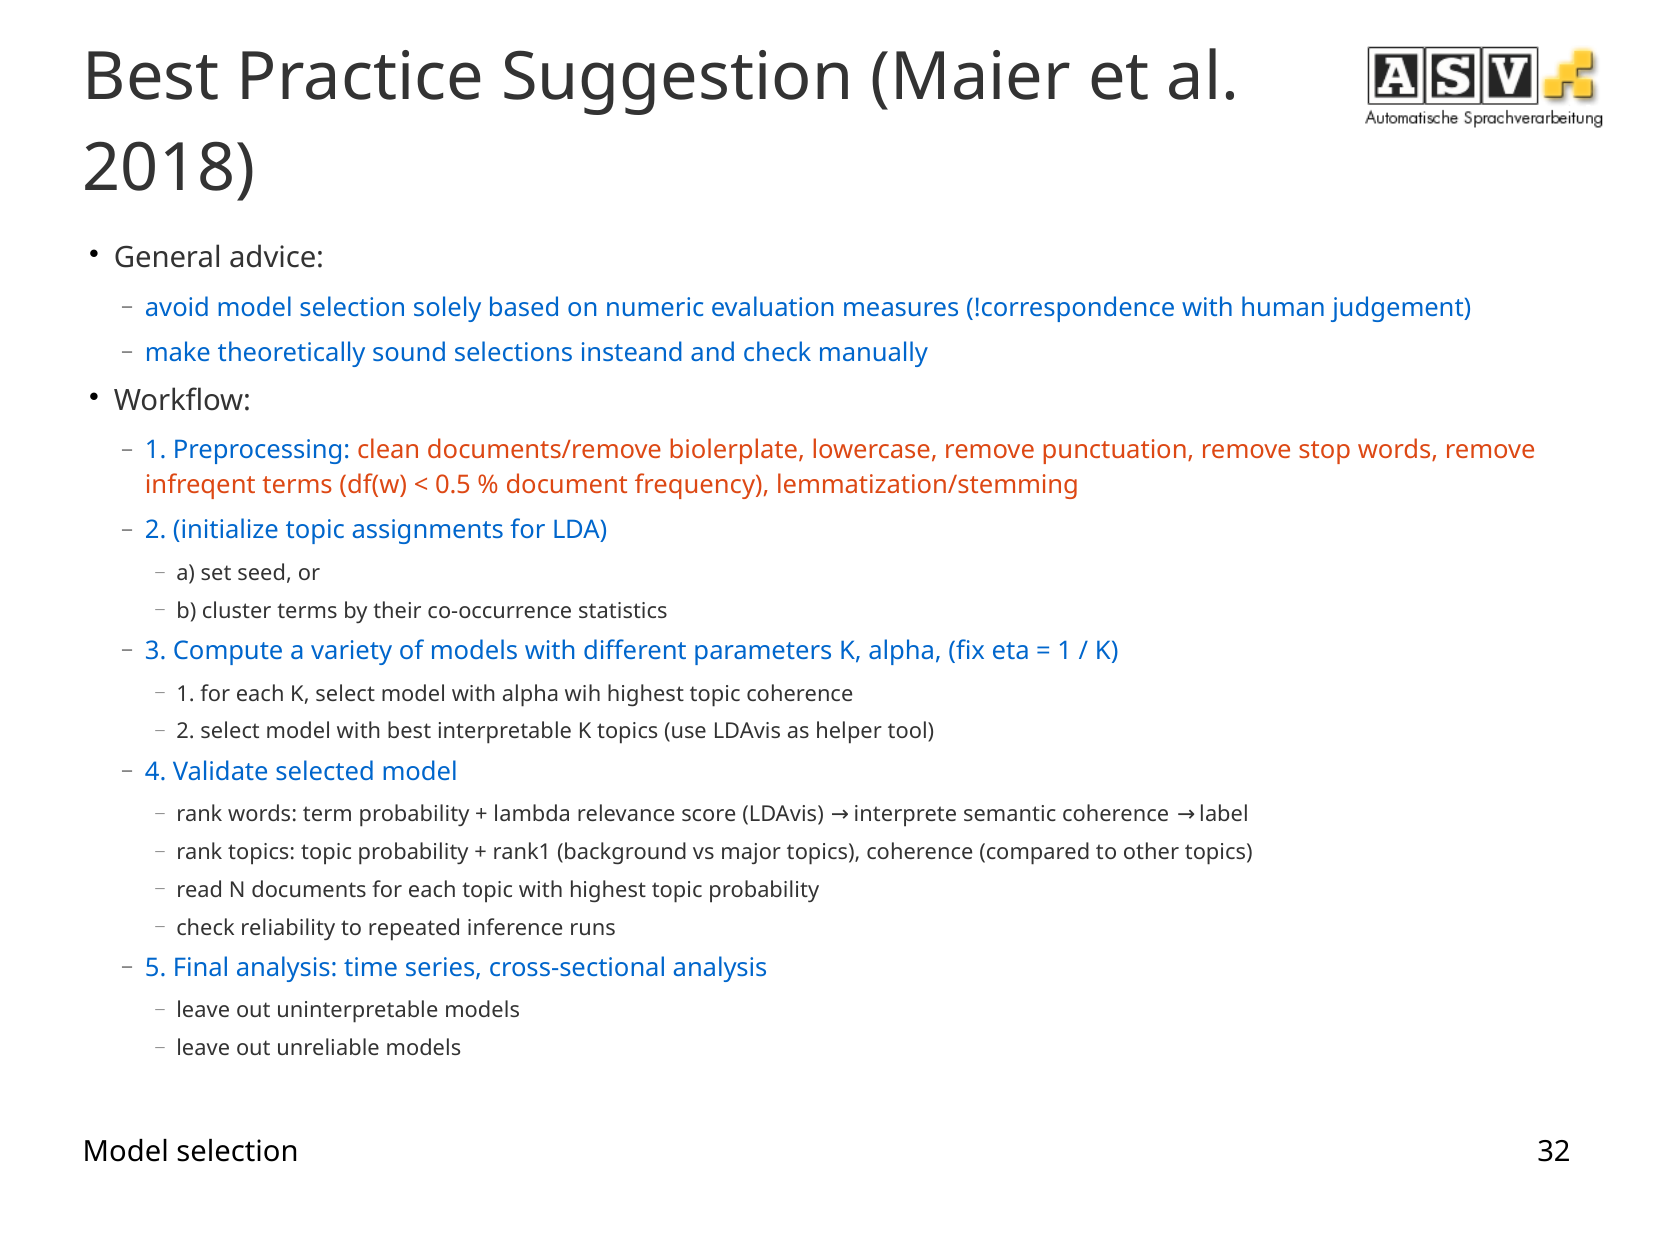

# Best Practice Suggestion (Maier et al. 2018)
General advice:
avoid model selection solely based on numeric evaluation measures (!correspondence with human judgement)
make theoretically sound selections insteand and check manually
Workflow:
1. Preprocessing: clean documents/remove biolerplate, lowercase, remove punctuation, remove stop words, remove infreqent terms (df(w) < 0.5 % document frequency), lemmatization/stemming
2. (initialize topic assignments for LDA)
a) set seed, or
b) cluster terms by their co-occurrence statistics
3. Compute a variety of models with different parameters K, alpha, (fix eta = 1 / K)
1. for each K, select model with alpha wih highest topic coherence
2. select model with best interpretable K topics (use LDAvis as helper tool)
4. Validate selected model
rank words: term probability + lambda relevance score (LDAvis) → interprete semantic coherence → label
rank topics: topic probability + rank1 (background vs major topics), coherence (compared to other topics)
read N documents for each topic with highest topic probability
check reliability to repeated inference runs
5. Final analysis: time series, cross-sectional analysis
leave out uninterpretable models
leave out unreliable models
Model selection
32